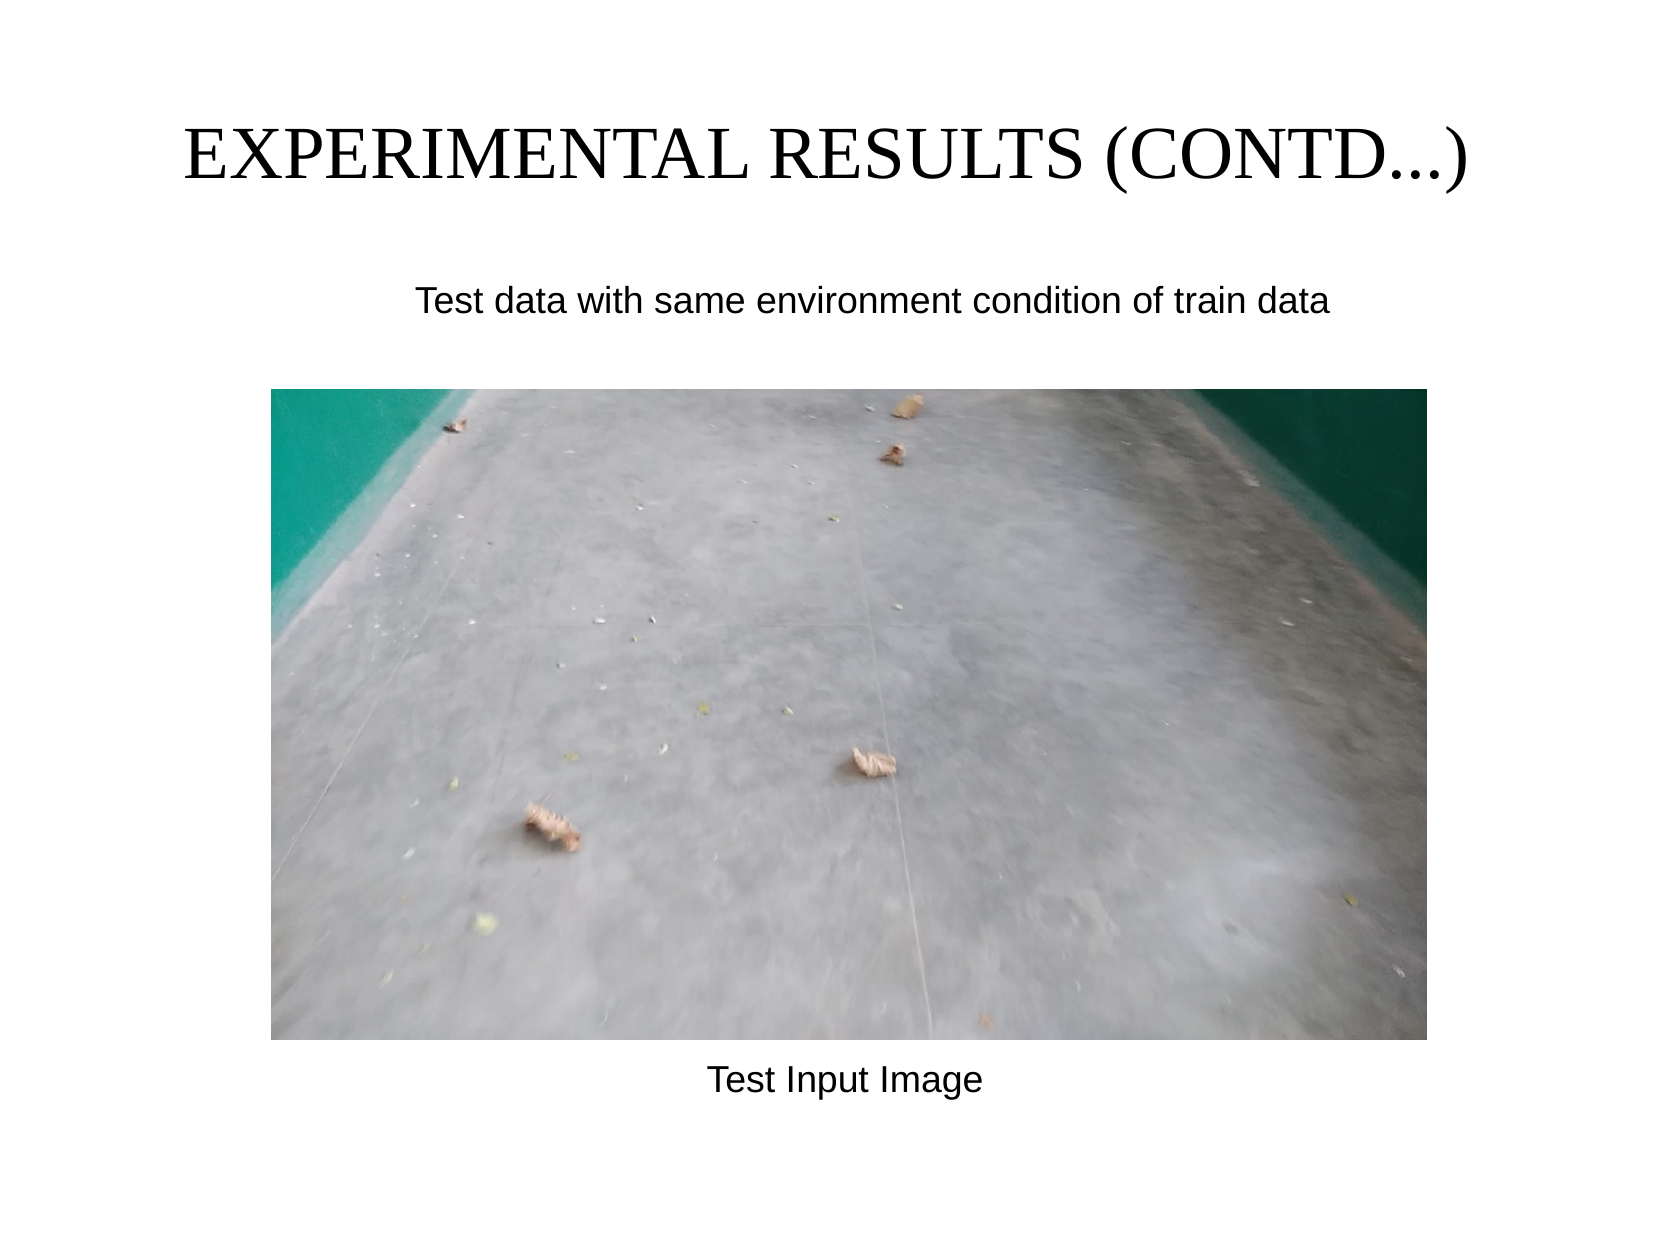

# EXPERIMENTAL RESULTS (CONTD...)
 Test data with same environment condition of train data
Test Input Image